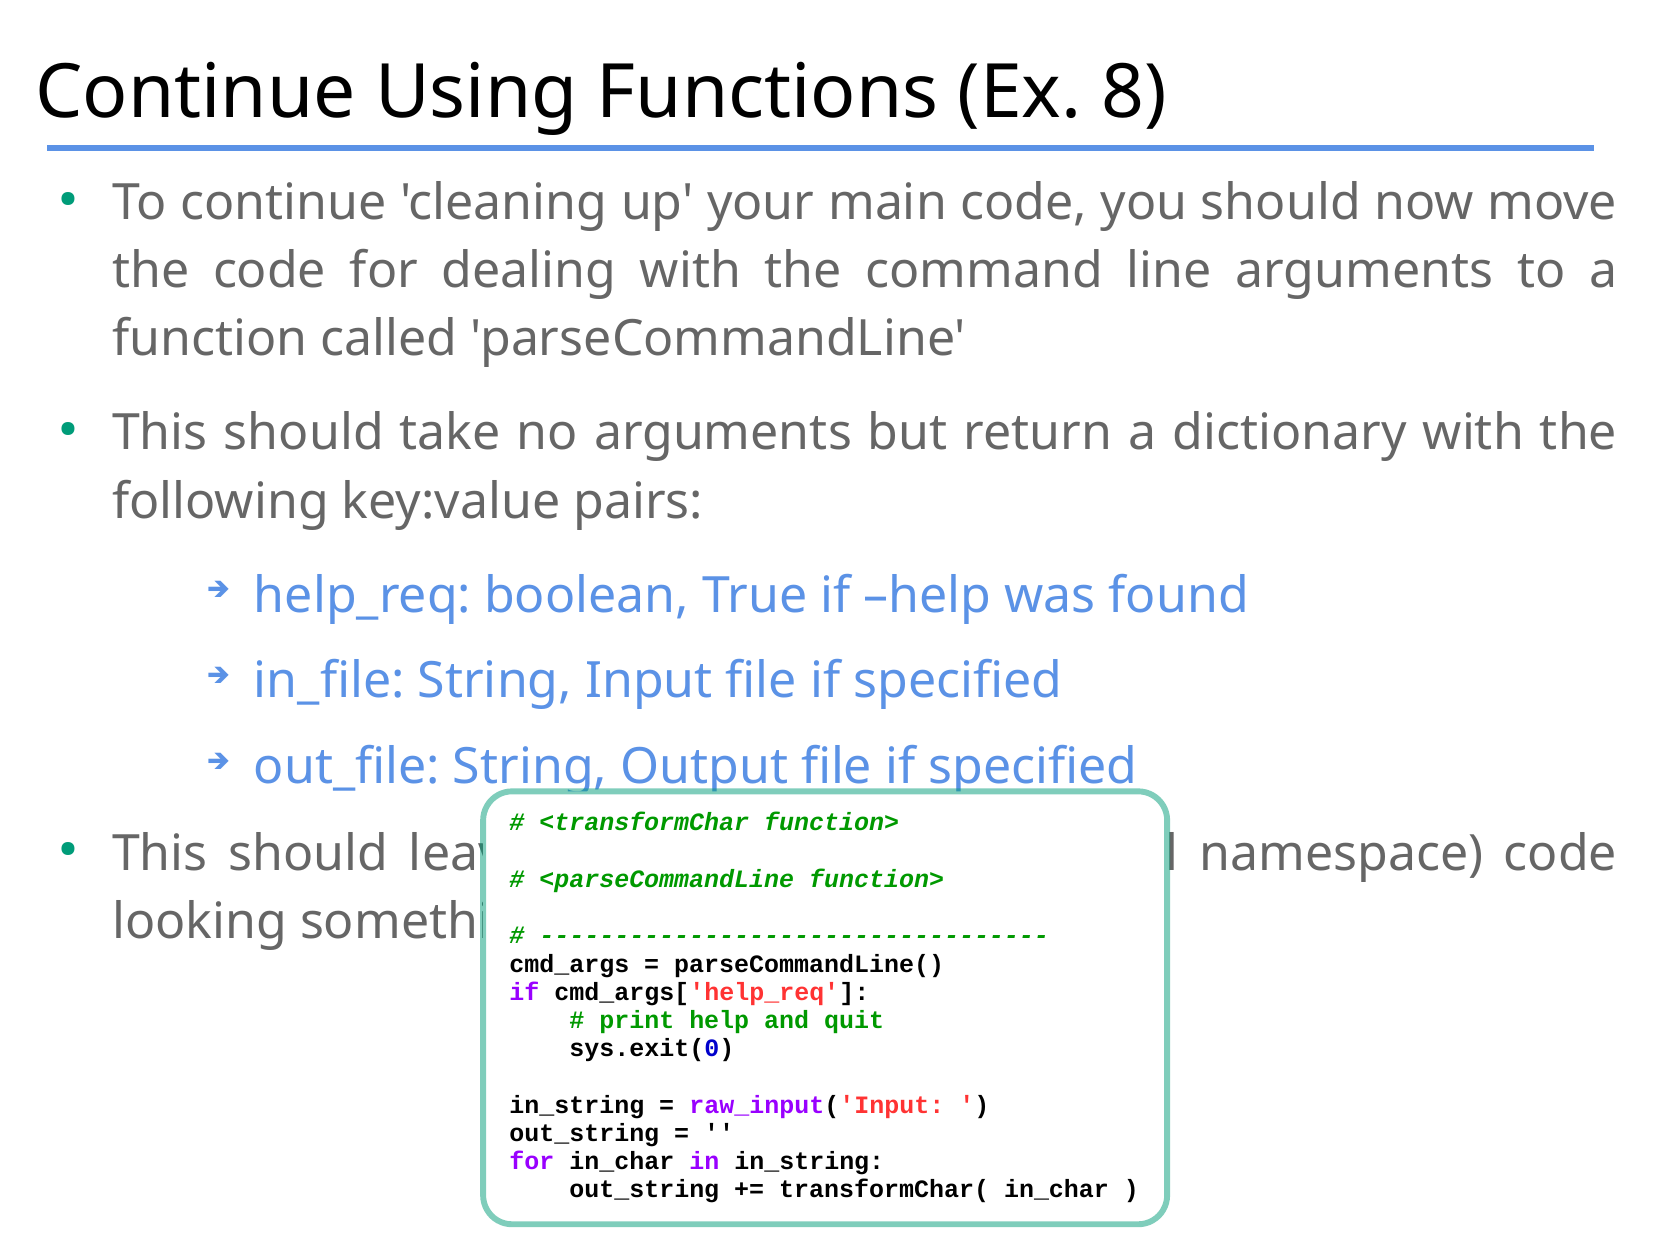

Continue Using Functions (Ex. 8)
# To continue 'cleaning up' your main code, you should now move the code for dealing with the command line arguments to a function called 'parseCommandLine'
This should take no arguments but return a dictionary with the following key:value pairs:
help_req: boolean, True if –help was found
in_file: String, Input file if specified
out_file: String, Output file if specified
This should leave you with the main (global namespace) code looking something like this:
# <transformChar function>
# <parseCommandLine function>
# ----------------------------------
cmd_args = parseCommandLine()
if cmd_args['help_req']:
 # print help and quit
 sys.exit(0)
in_string = raw_input('Input: ')
out_string = ''
for in_char in in_string:
 out_string += transformChar( in_char )